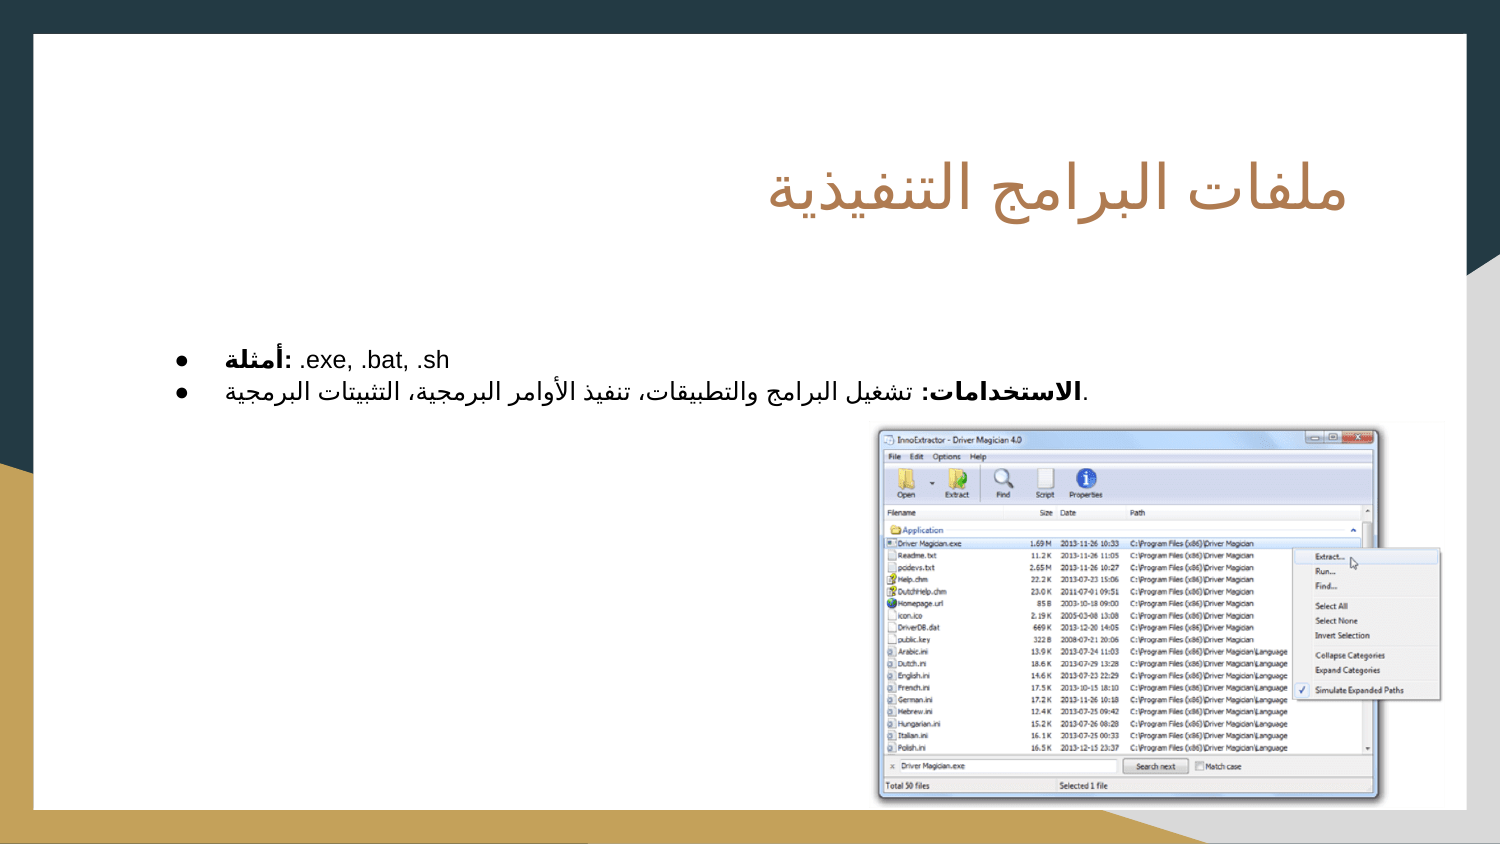

# ملفات البرامج التنفيذية
أمثلة: .exe, .bat, .sh
الاستخدامات: تشغيل البرامج والتطبيقات، تنفيذ الأوامر البرمجية، التثبيتات البرمجية.